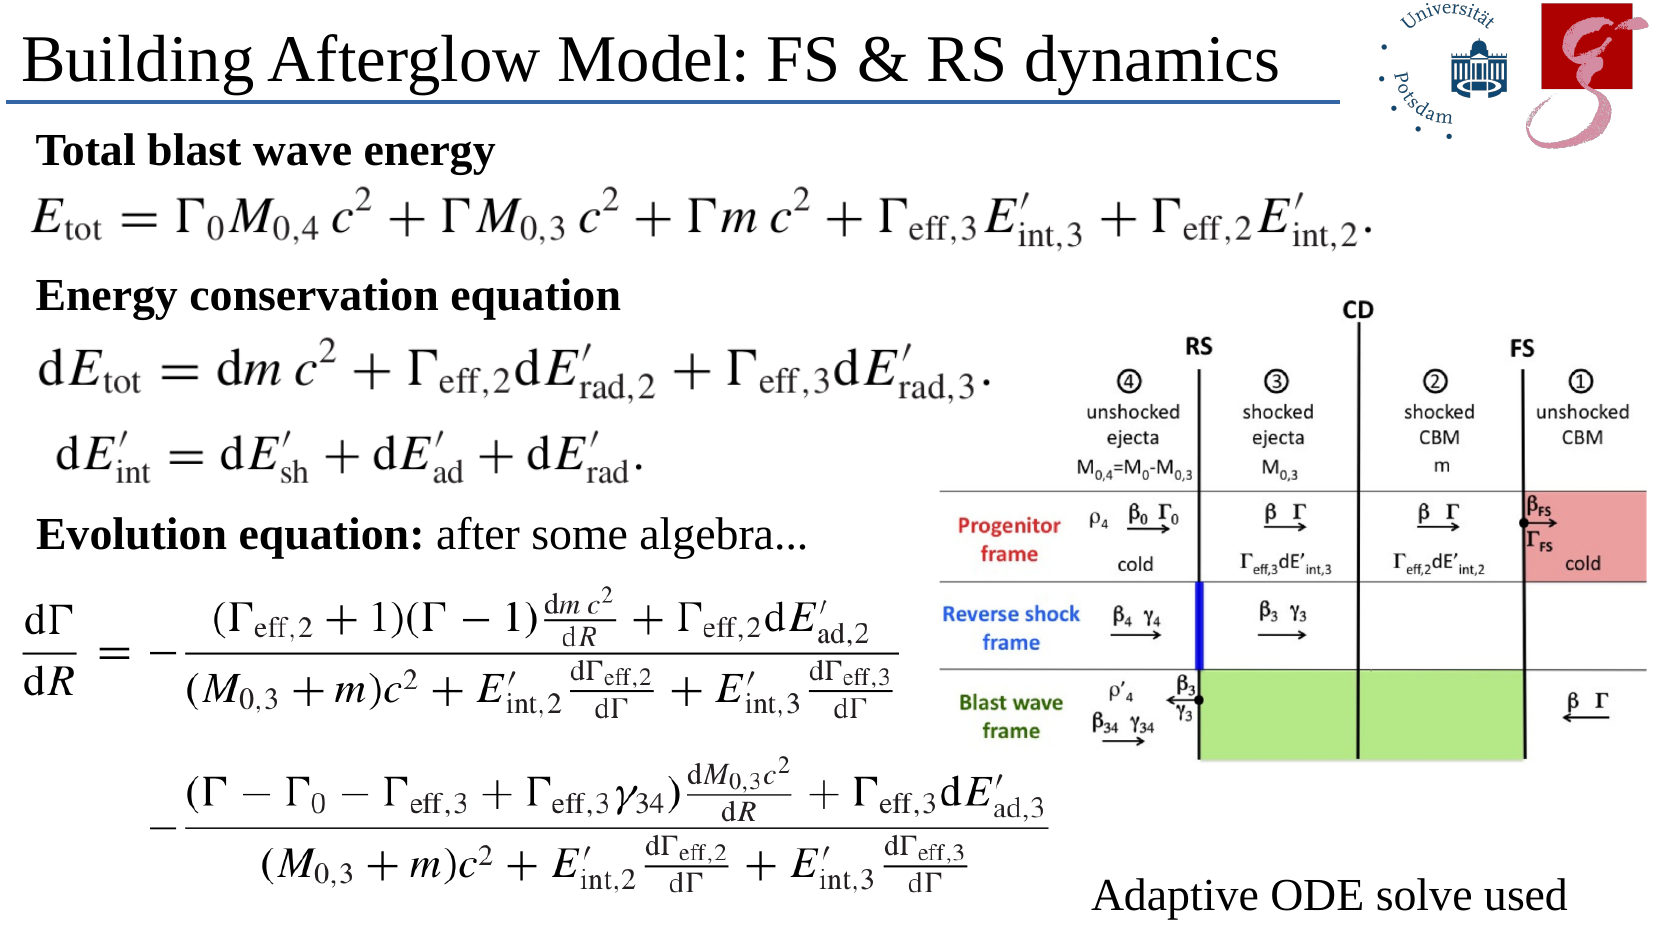

# Building Afterglow Model: FS & RS dynamics
Total blast wave energy
Energy conservation equation
Evolution equation: after some algebra...
Adaptive ODE solve used